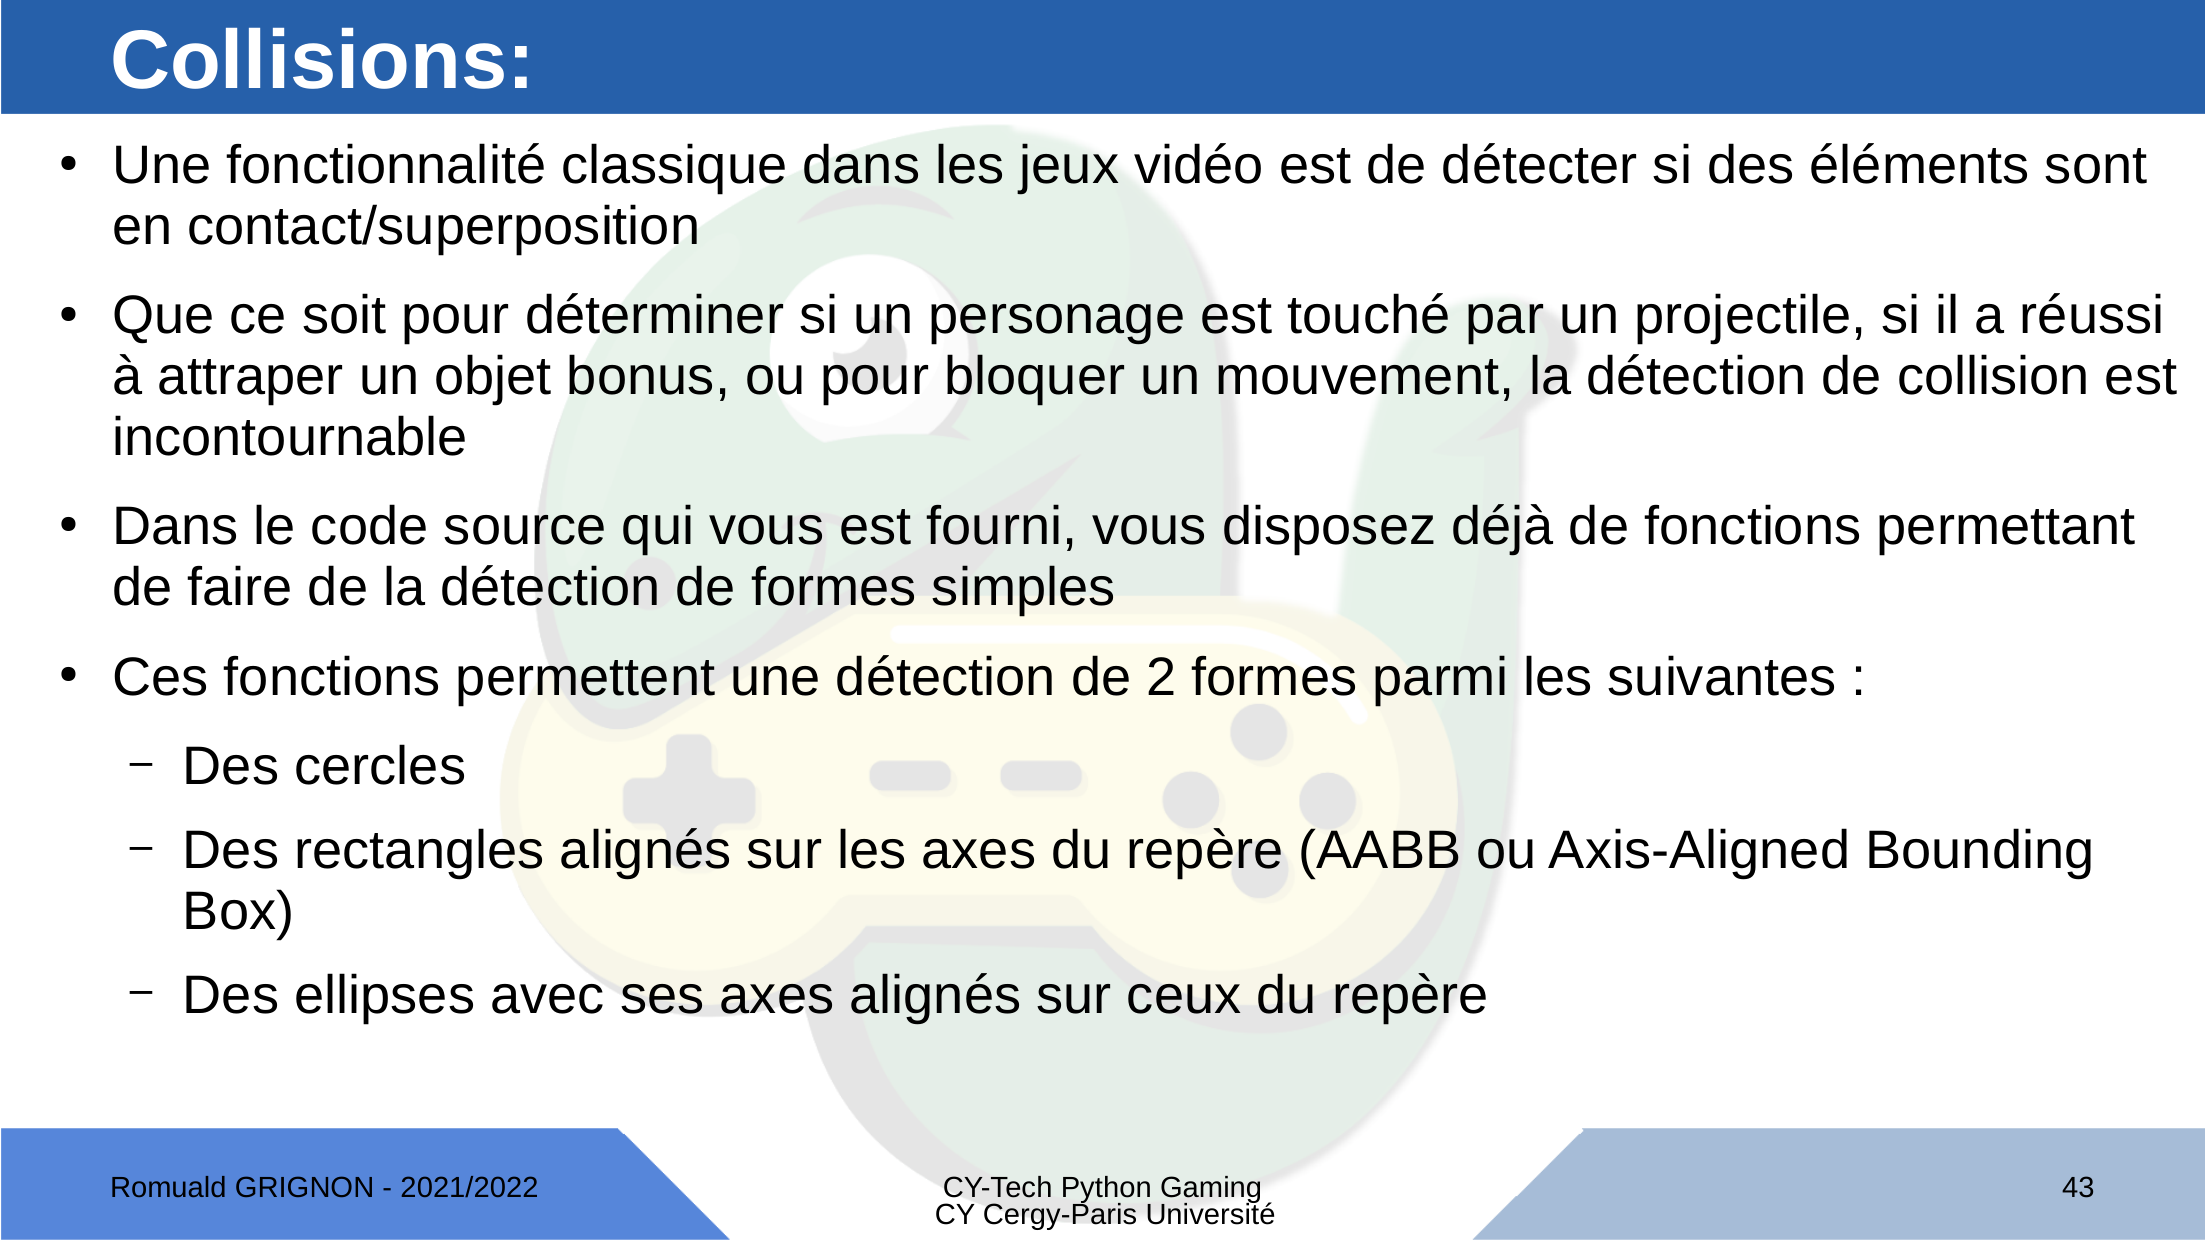

# Collisions:
Une fonctionnalité classique dans les jeux vidéo est de détecter si des éléments sont en contact/superposition
Que ce soit pour déterminer si un personage est touché par un projectile, si il a réussi à attraper un objet bonus, ou pour bloquer un mouvement, la détection de collision est incontournable
Dans le code source qui vous est fourni, vous disposez déjà de fonctions permettant de faire de la détection de formes simples
Ces fonctions permettent une détection de 2 formes parmi les suivantes :
Des cercles
Des rectangles alignés sur les axes du repère (AABB ou Axis-Aligned Bounding Box)
Des ellipses avec ses axes alignés sur ceux du repère
Romuald GRIGNON - 2021/2022
 CY-Tech Python Gaming CY Cergy-Paris Université
43